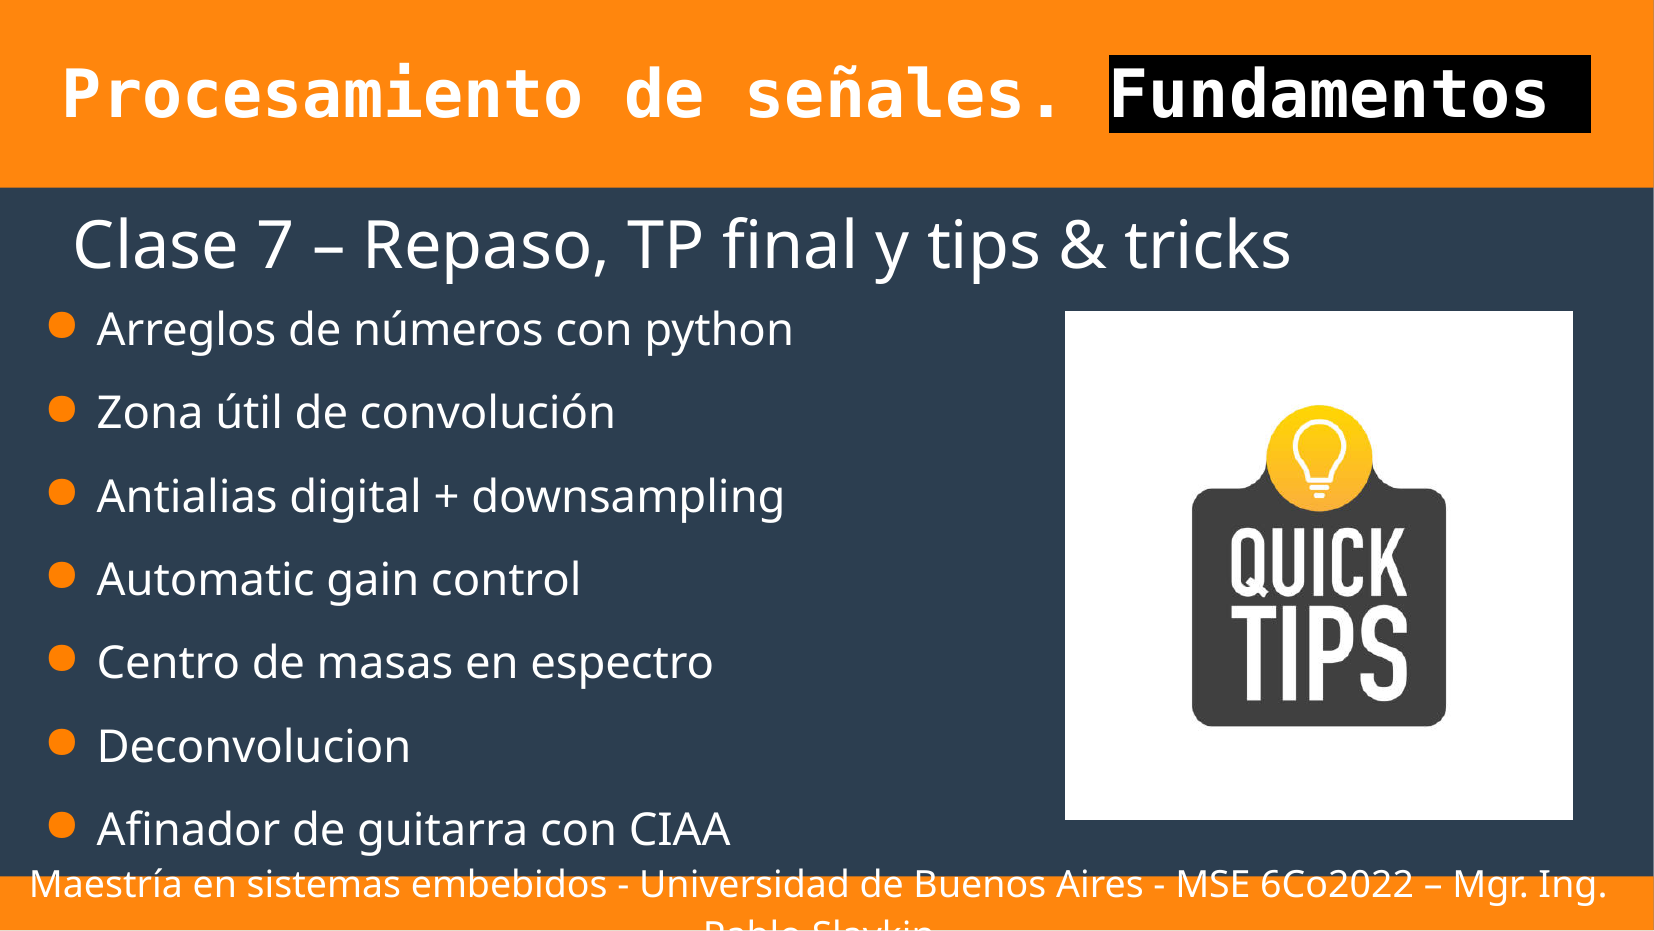

# Procesamiento de señales. Fundamentos
Clase 7 – Repaso, TP final y tips & tricks
Arreglos de números con python
Zona útil de convolución
Antialias digital + downsampling
Automatic gain control
Centro de masas en espectro
Deconvolucion
Afinador de guitarra con CIAA